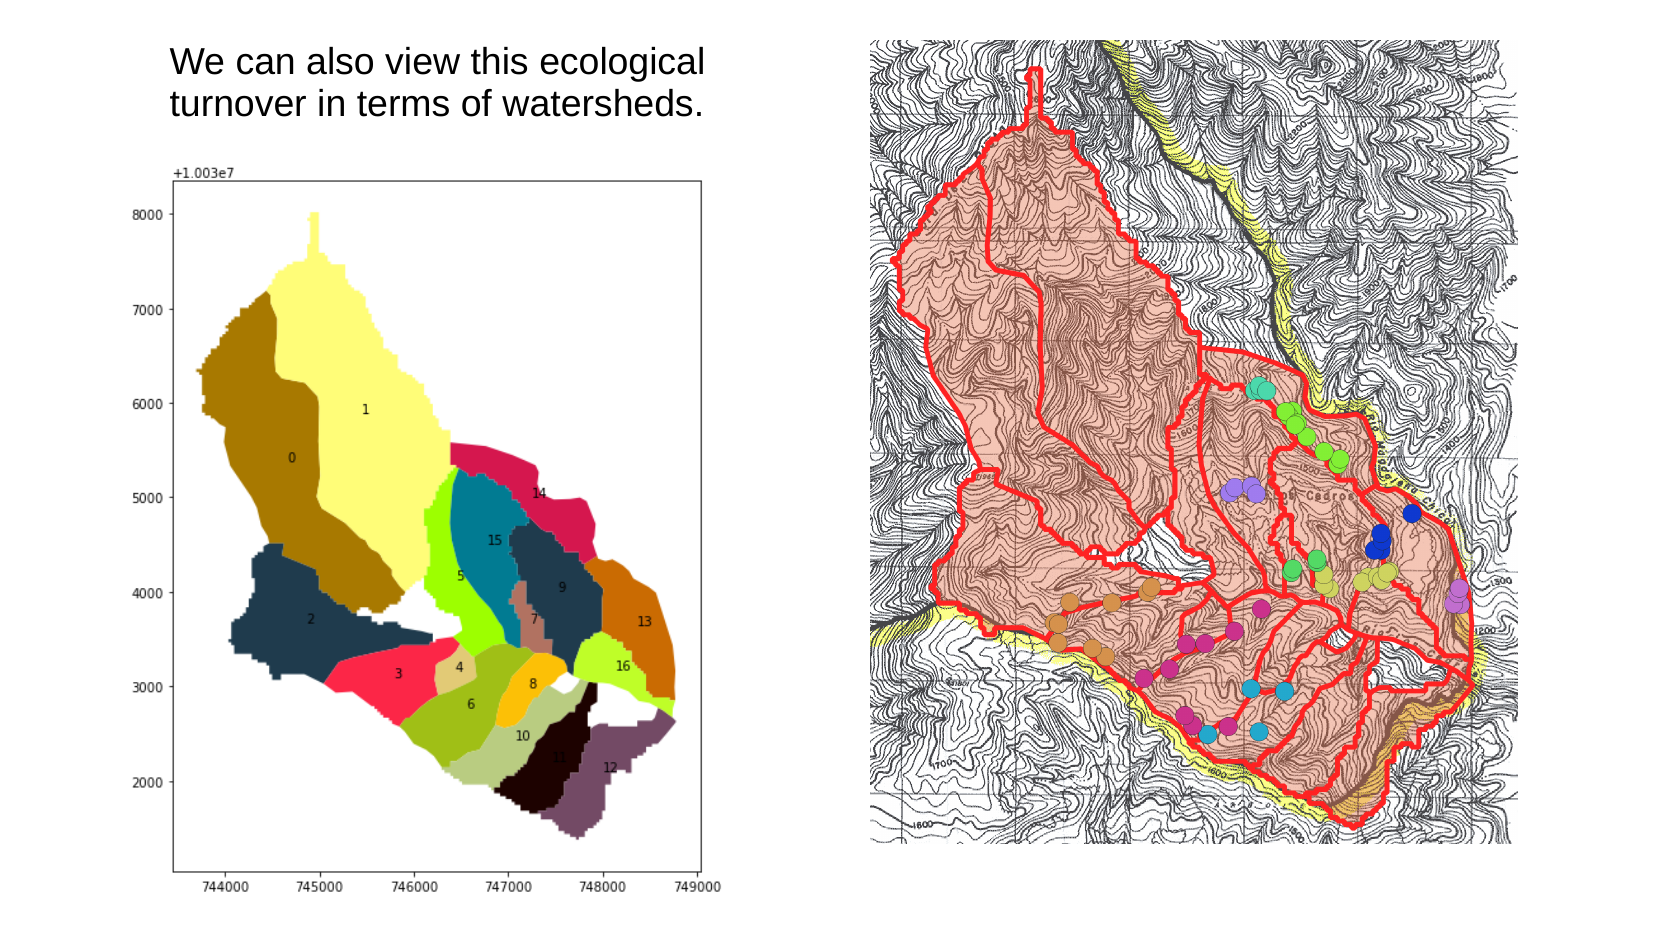

We can also view this ecological turnover in terms of watersheds.